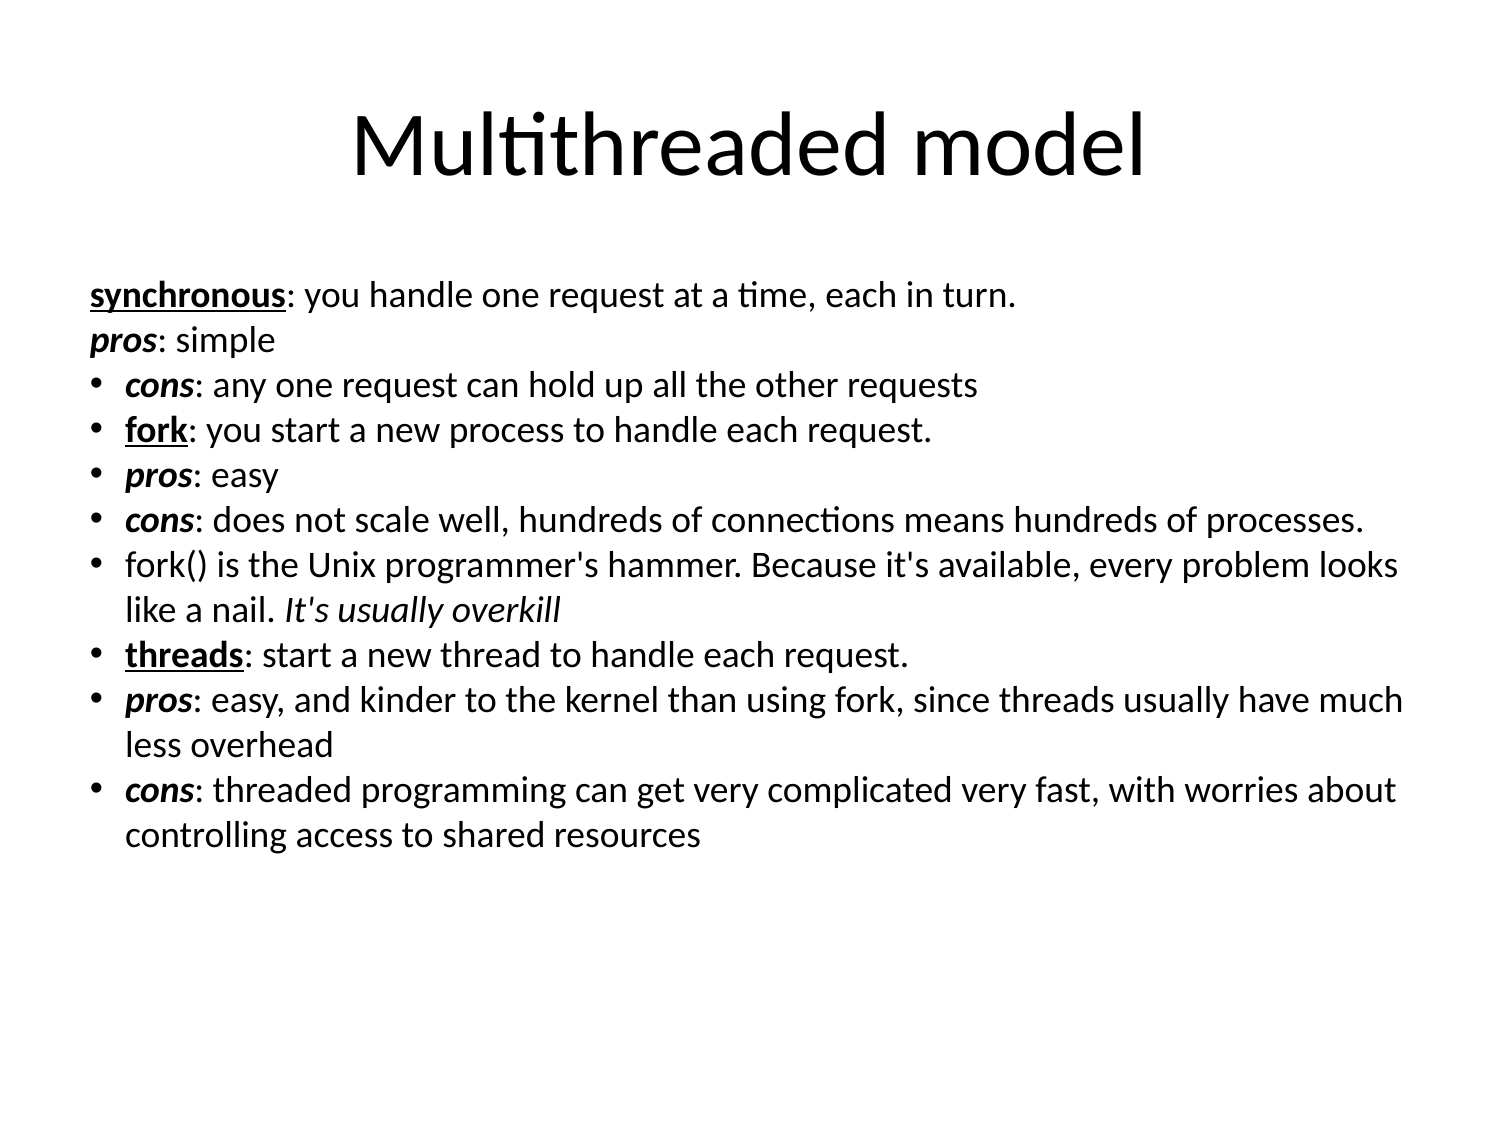

Multithreaded model
synchronous: you handle one request at a time, each in turn.
pros: simple
cons: any one request can hold up all the other requests
fork: you start a new process to handle each request.
pros: easy
cons: does not scale well, hundreds of connections means hundreds of processes.
fork() is the Unix programmer's hammer. Because it's available, every problem looks like a nail. It's usually overkill
threads: start a new thread to handle each request.
pros: easy, and kinder to the kernel than using fork, since threads usually have much less overhead
cons: threaded programming can get very complicated very fast, with worries about controlling access to shared resources